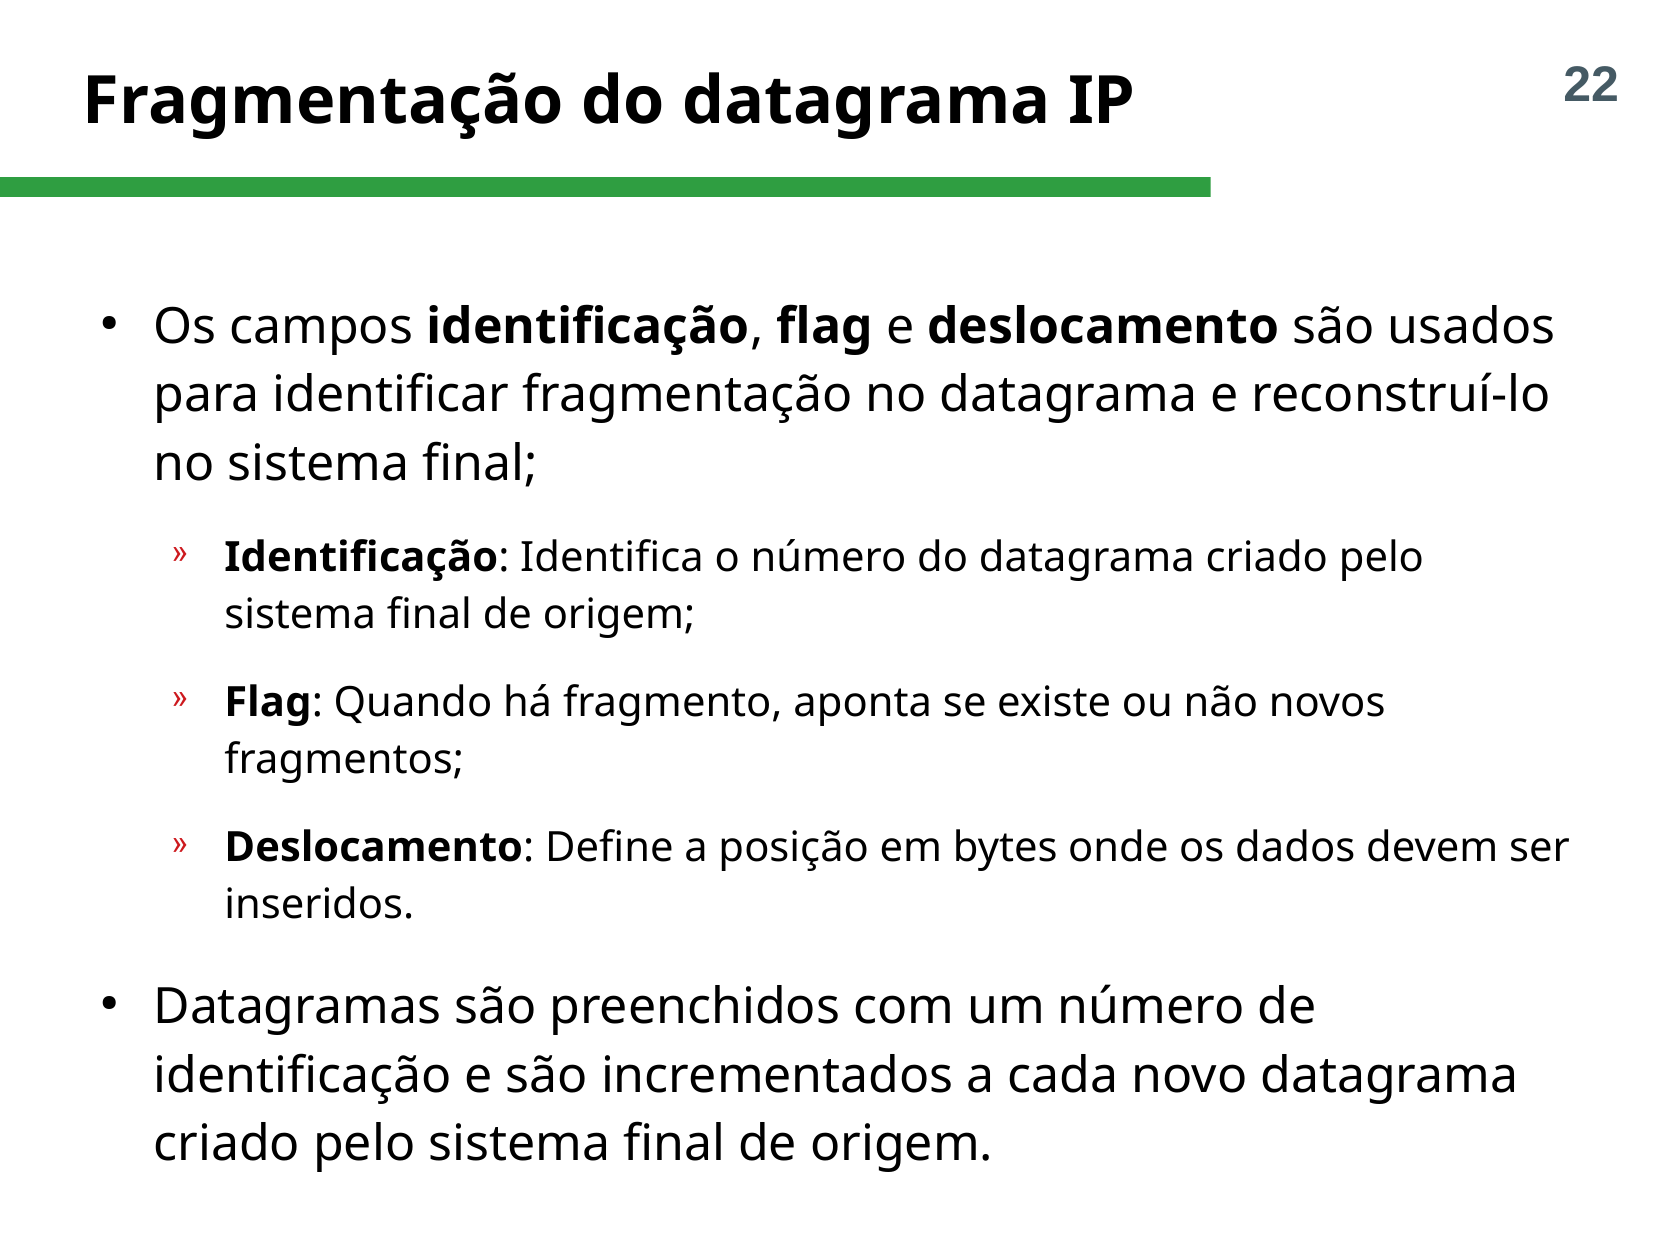

# Fragmentação do datagrama IP
Os campos identificação, flag e deslocamento são usados para identificar fragmentação no datagrama e reconstruí-lo no sistema final;
Identificação: Identifica o número do datagrama criado pelo sistema final de origem;
Flag: Quando há fragmento, aponta se existe ou não novos fragmentos;
Deslocamento: Define a posição em bytes onde os dados devem ser inseridos.
Datagramas são preenchidos com um número de identificação e são incrementados a cada novo datagrama criado pelo sistema final de origem.